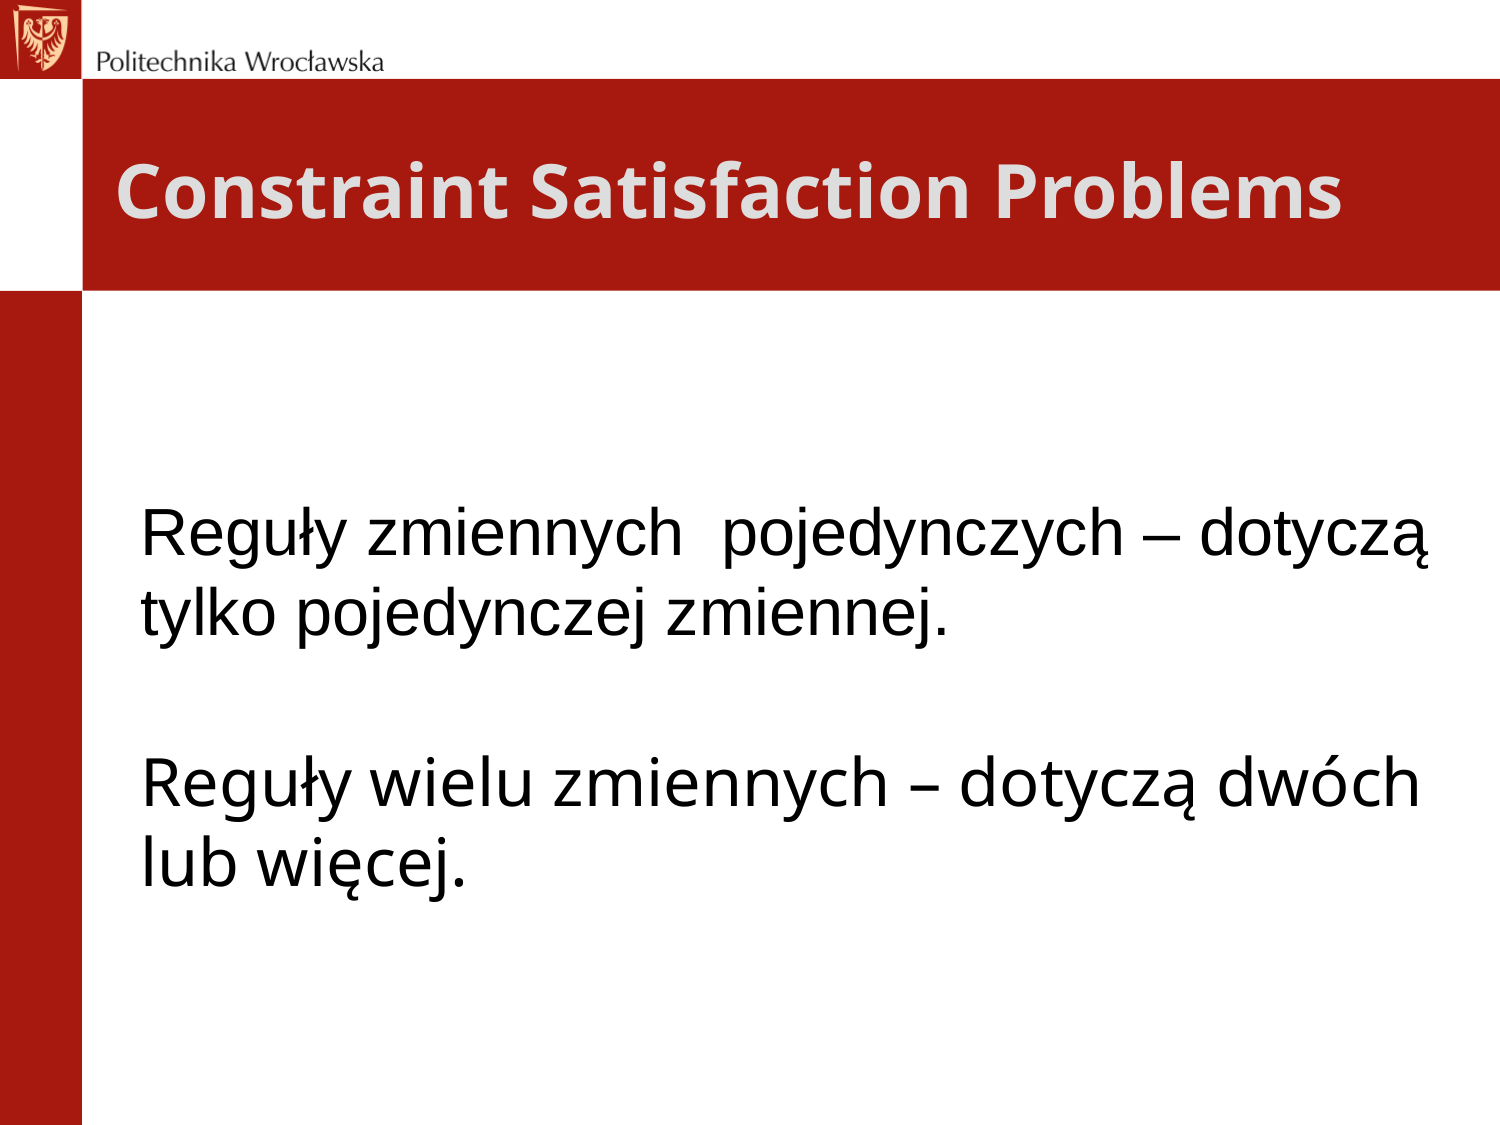

Constraint Satisfaction Problems
Reguły zmiennych pojedynczych – dotyczą tylko pojedynczej zmiennej.
Reguły wielu zmiennych – dotyczą dwóch lub więcej.
| | | |
| --- | --- | --- |